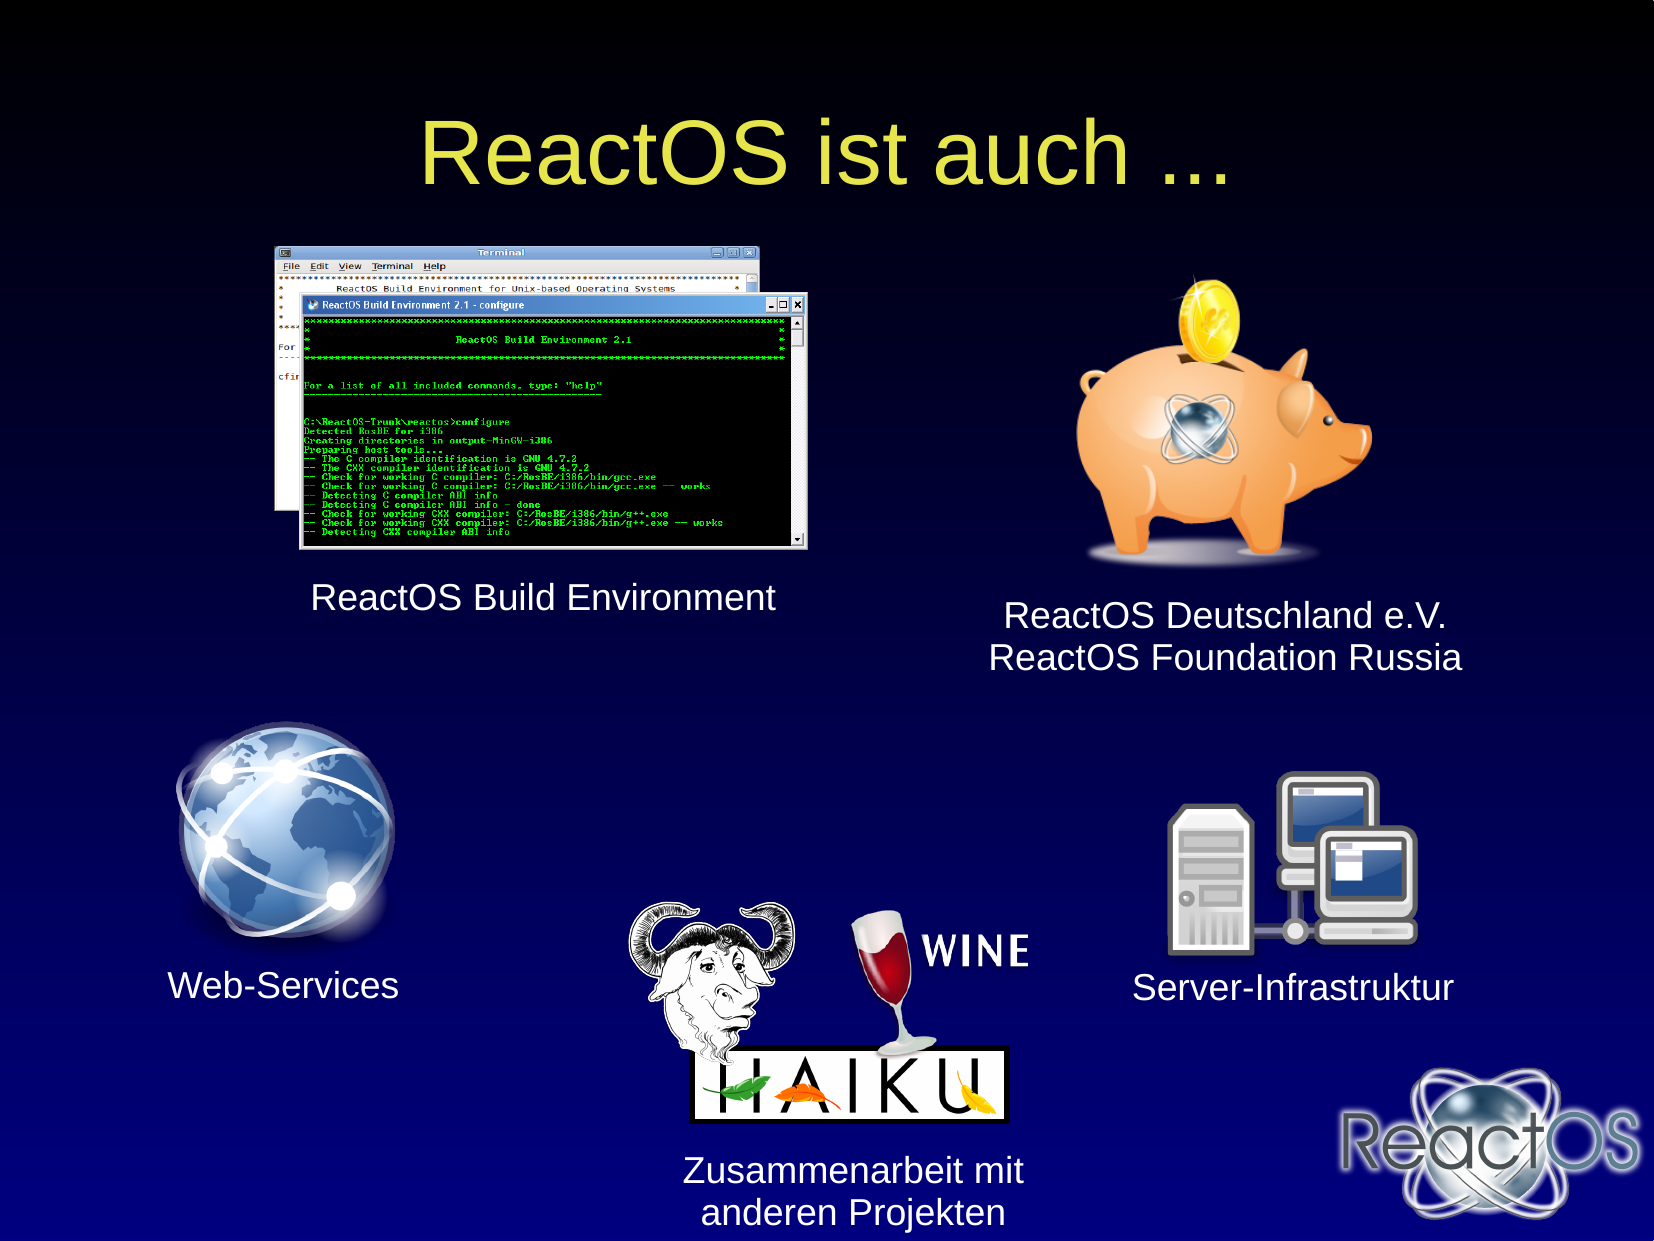

# ReactOS ist auch ...
ReactOS Build Environment
ReactOS Deutschland e.V.
ReactOS Foundation Russia
Web-Services
Server-Infrastruktur
Zusammenarbeit mit anderen Projekten